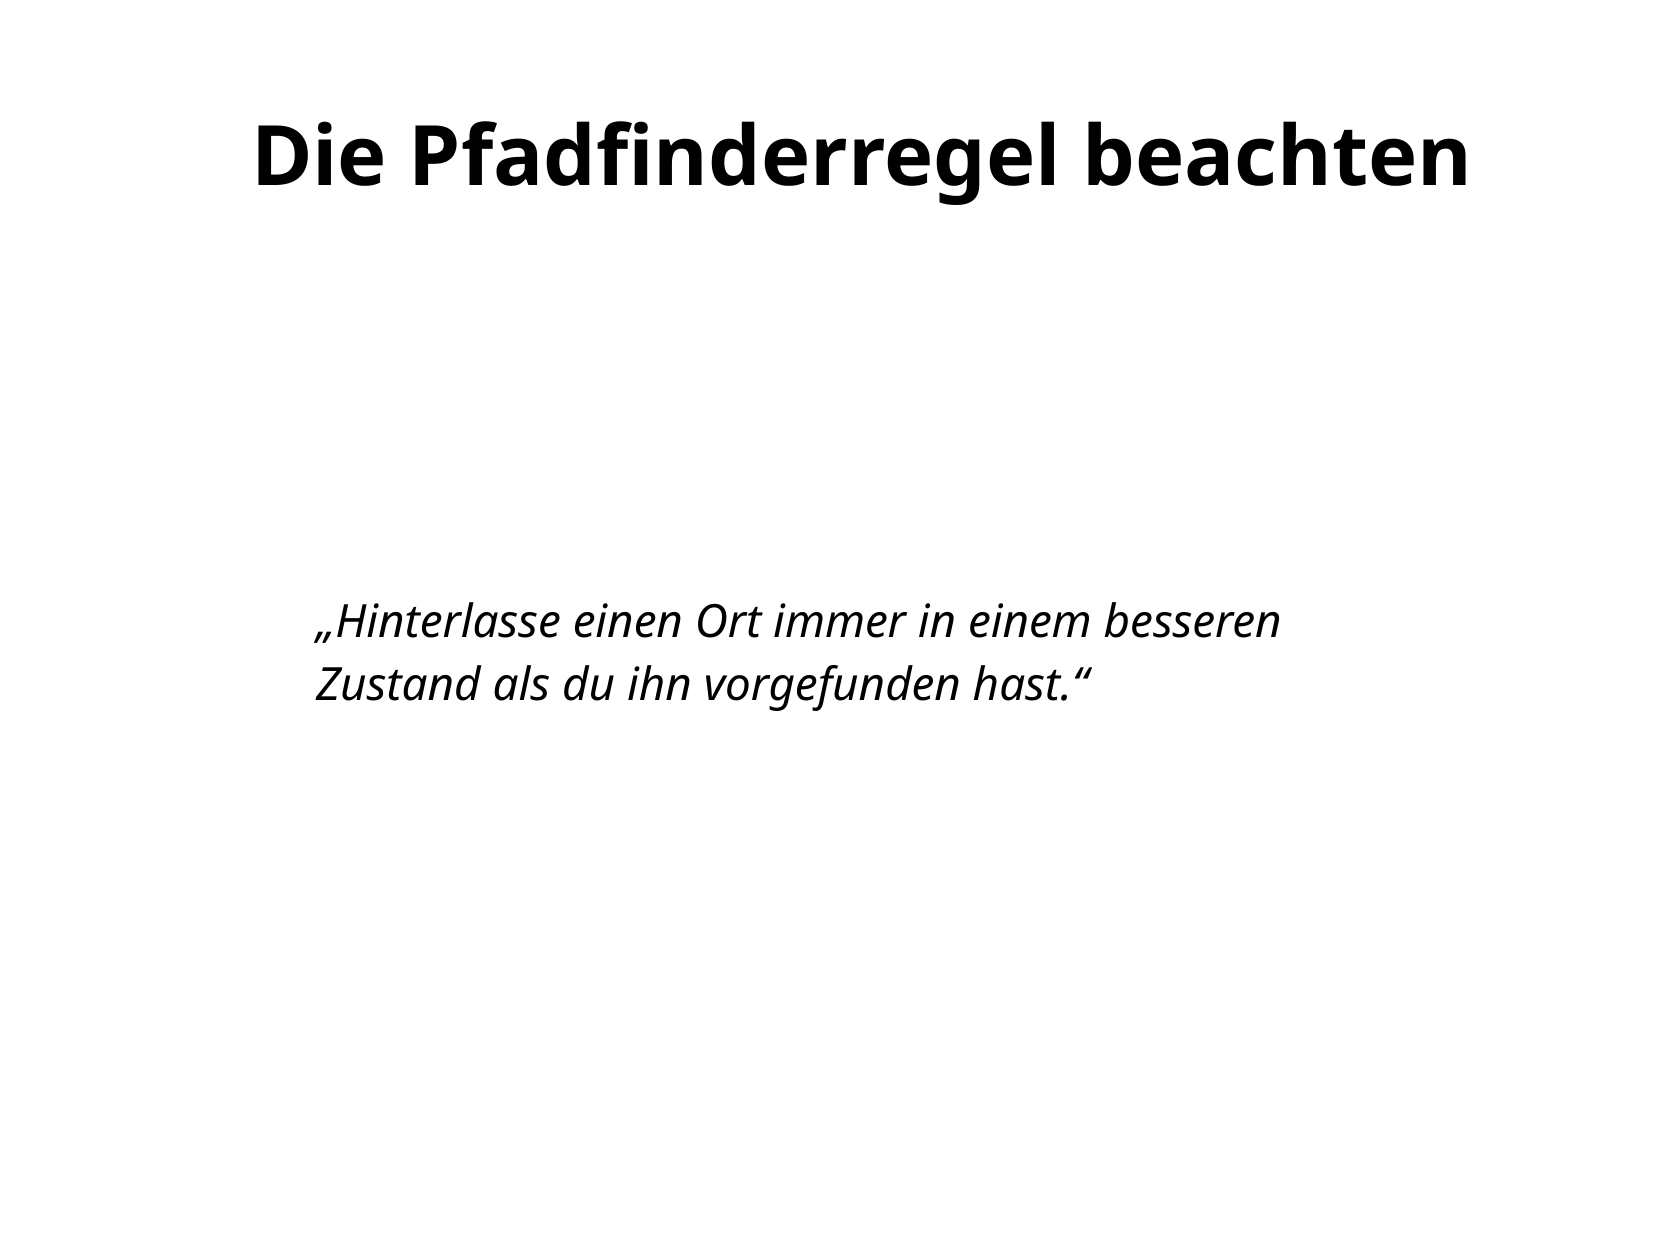

# Die Pfadfinderregel beachten
„Hinterlasse einen Ort immer in einem besseren Zustand als du ihn vorgefunden hast.“